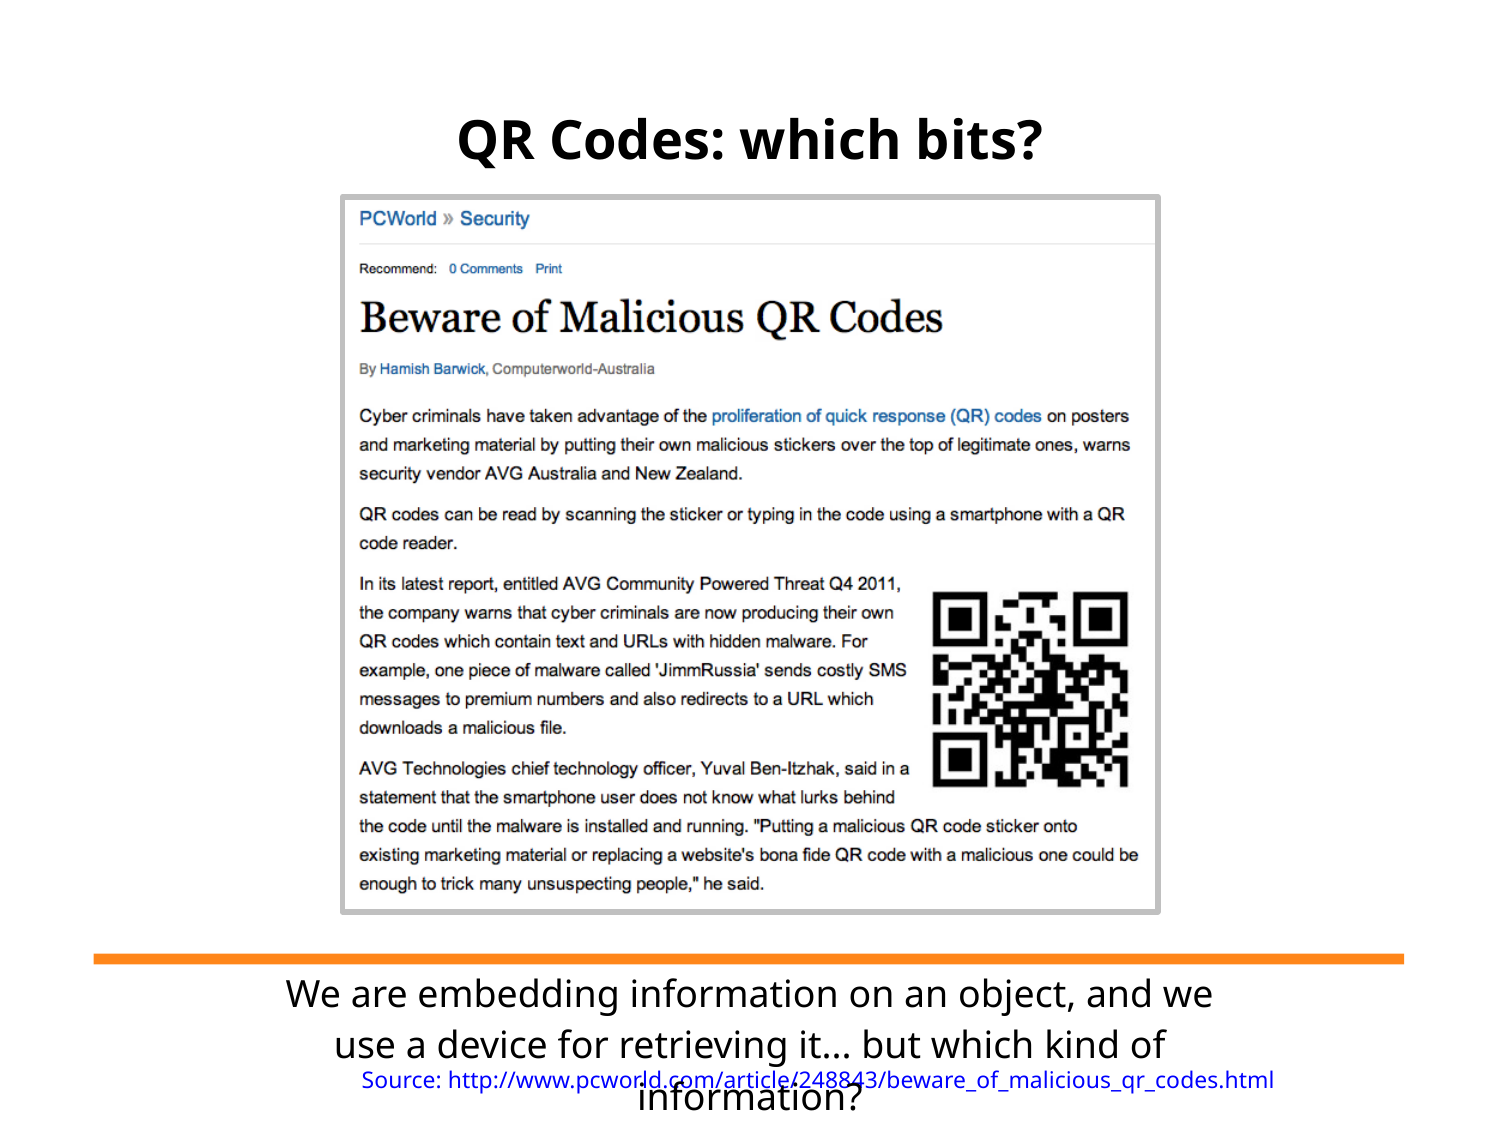

# QR Codes: which bits?
We are embedding information on an object, and we use a device for retrieving it... but which kind of information?
Source: http://www.pcworld.com/article/248843/beware_of_malicious_qr_codes.html